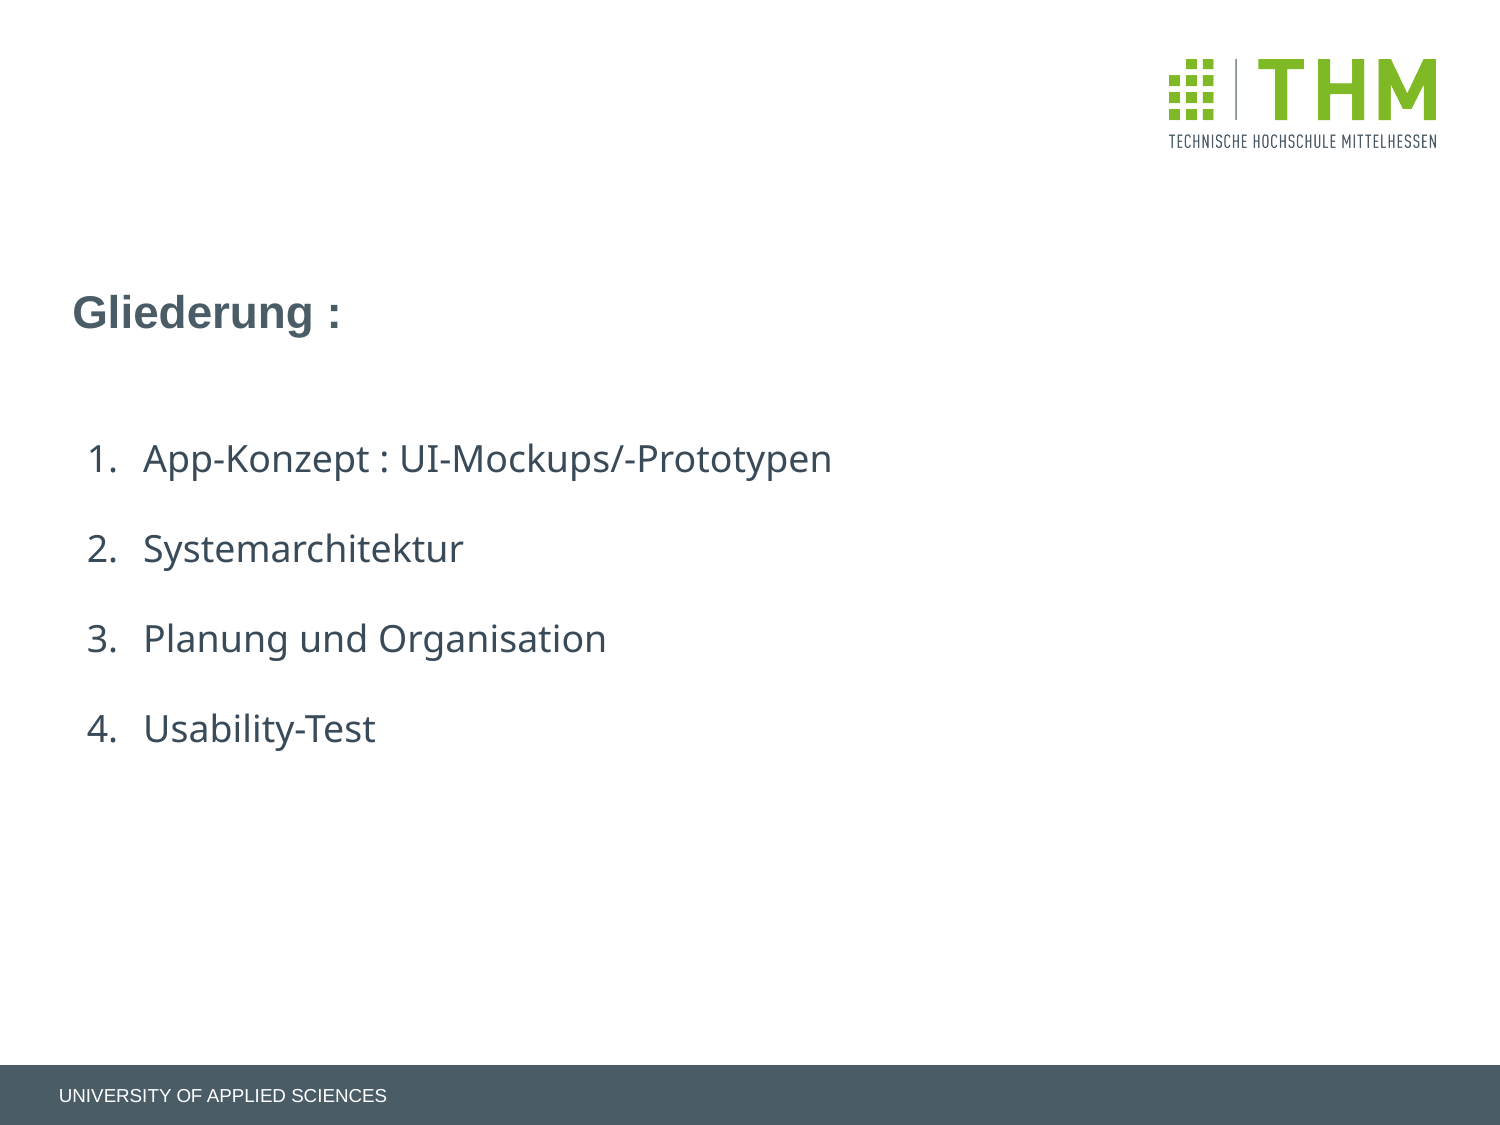

# Gliederung :
App-Konzept : UI-Mockups/-Prototypen
Systemarchitektur
Planung und Organisation
Usability-Test